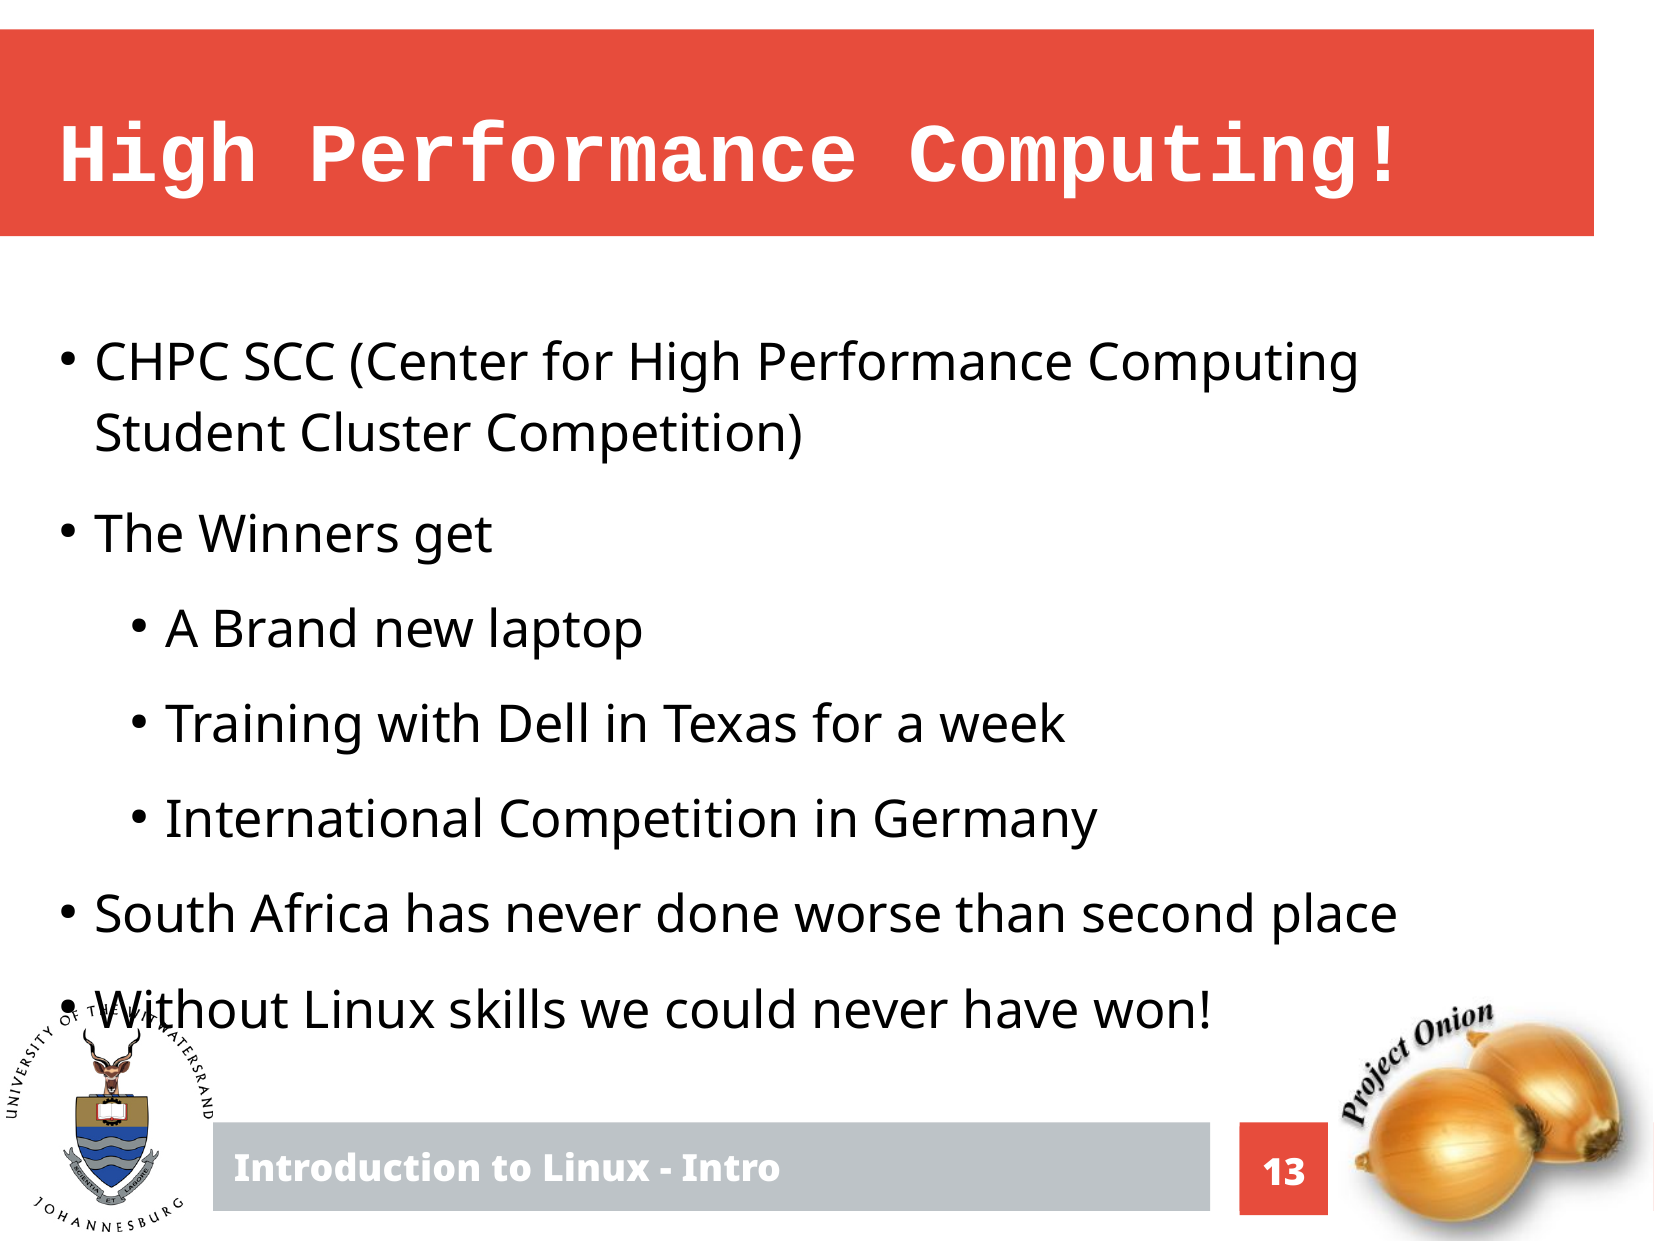

# High Performance Computing!
CHPC SCC (Center for High Performance Computing Student Cluster Competition)
The Winners get
A Brand new laptop
Training with Dell in Texas for a week
International Competition in Germany
South Africa has never done worse than second place
Without Linux skills we could never have won!
 Introduction to Linux - Intro
13